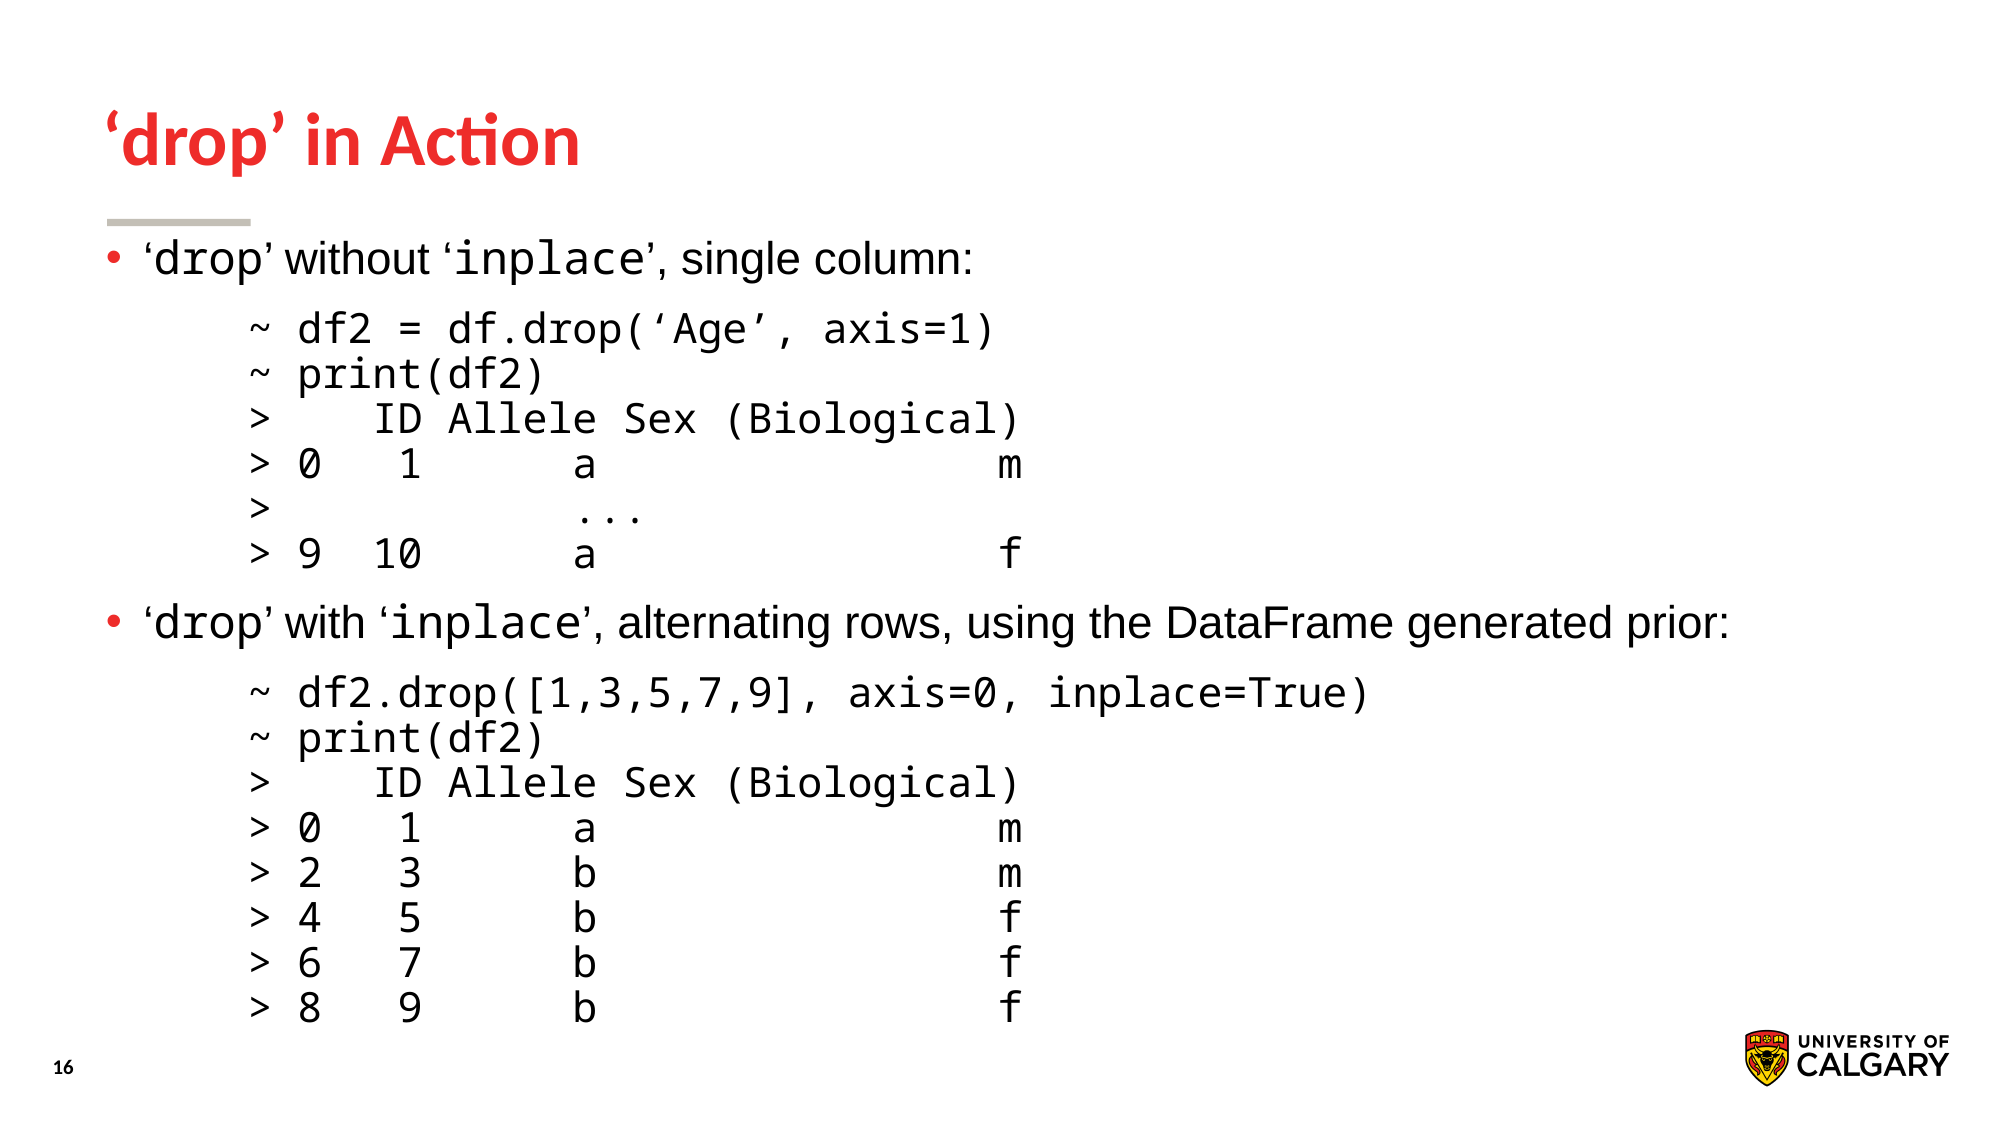

# ‘drop’ in Action
‘drop’ without ‘inplace’, single column:
~ df2 = df.drop(‘Age’, axis=1)
~ print(df2)
> ID Allele Sex (Biological)
> 0 1 a m
> ...
> 9 10 a f
‘drop’ with ‘inplace’, alternating rows, using the DataFrame generated prior:
~ df2.drop([1,3,5,7,9], axis=0, inplace=True)
~ print(df2)
> ID Allele Sex (Biological)
> 0 1 a m
> 2 3 b m
> 4 5 b f
> 6 7 b f
> 8 9 b f